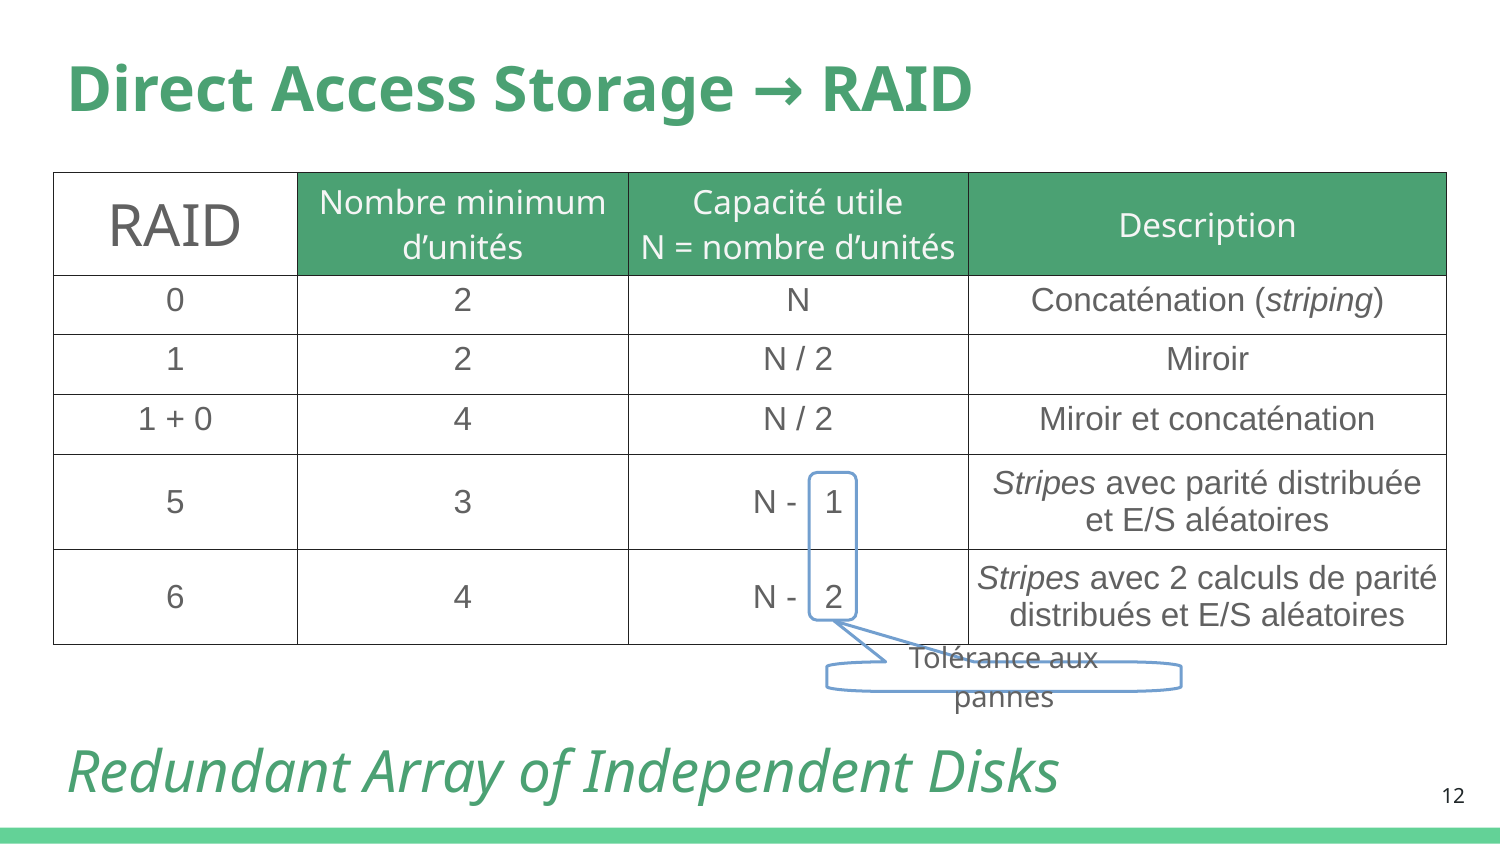

# Direct Access Storage → RAID
| RAID | Nombre minimum d’unités | Capacité utile N = nombre d’unités | Description |
| --- | --- | --- | --- |
| 0 | 2 | N | Concaténation (striping) |
| 1 | 2 | N / 2 | Miroir |
| 1 + 0 | 4 | N / 2 | Miroir et concaténation |
| 5 | 3 | N - 1 | Stripes avec parité distribuée et E/S aléatoires |
| 6 | 4 | N - 2 | Stripes avec 2 calculs de parité distribués et E/S aléatoires |
Tolérance aux pannes
Redundant Array of Independent Disks